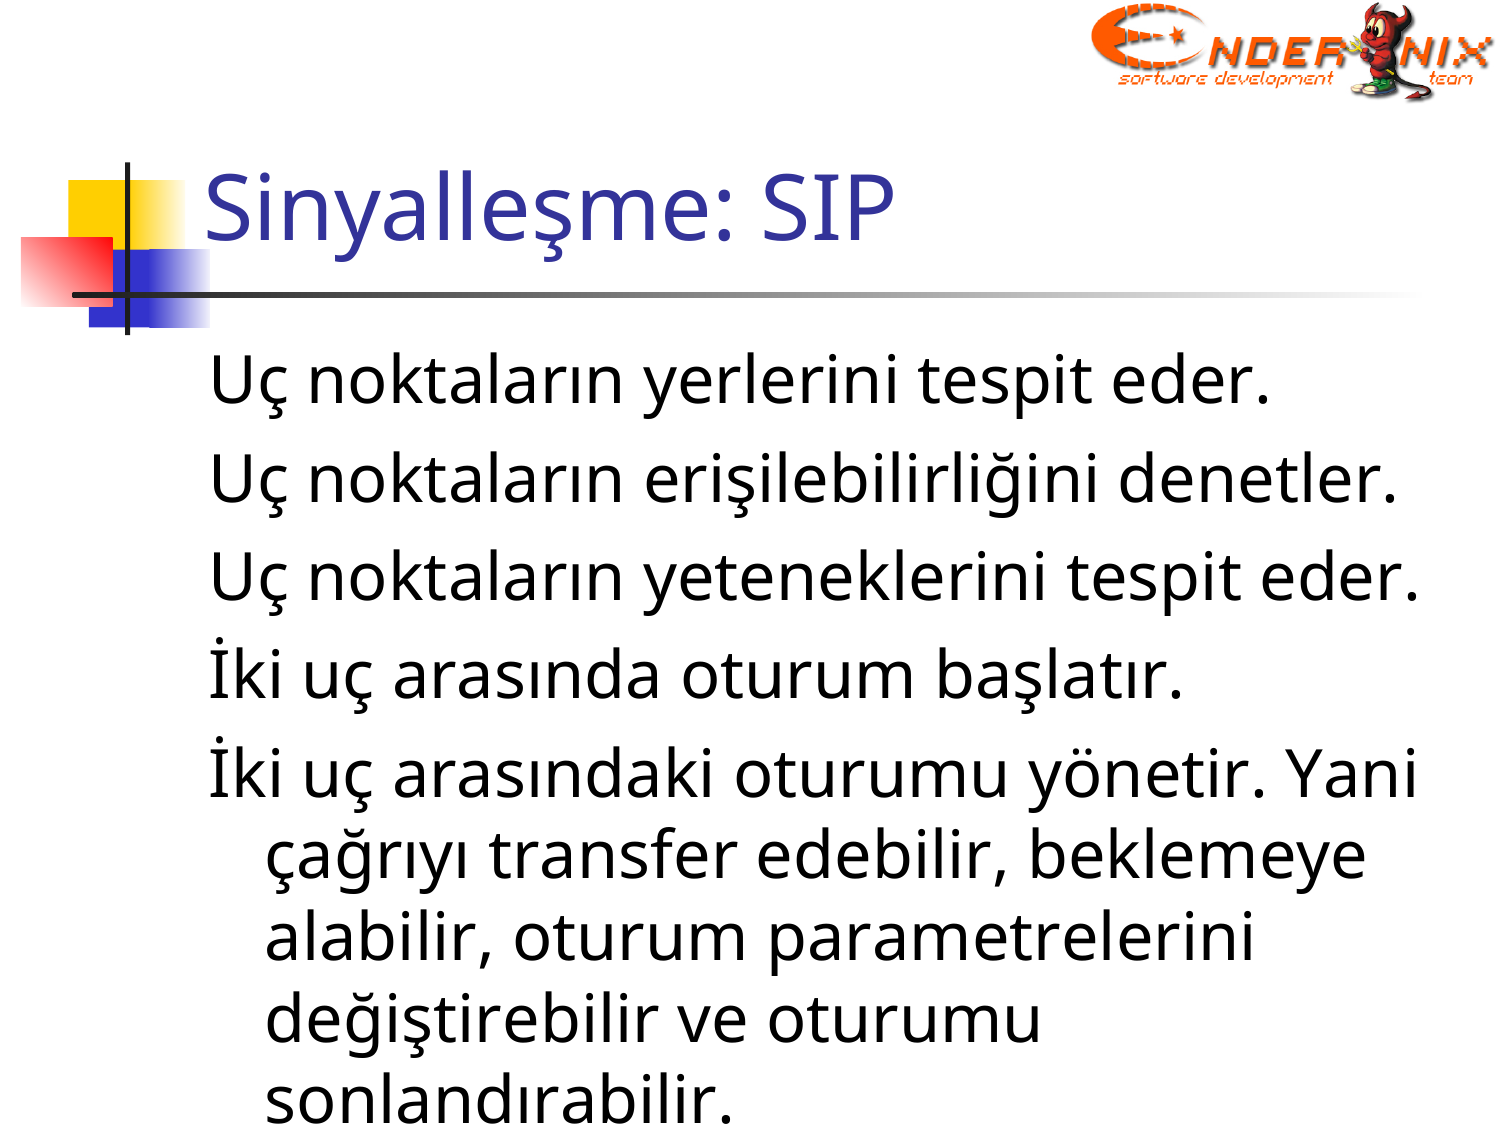

# Sinyalleşme: SIP
Uç noktaların yerlerini tespit eder.
Uç noktaların erişilebilirliğini denetler.
Uç noktaların yeteneklerini tespit eder.
İki uç arasında oturum başlatır.
İki uç arasındaki oturumu yönetir. Yani çağrıyı transfer edebilir, beklemeye alabilir, oturum parametrelerini değiştirebilir ve oturumu sonlandırabilir.